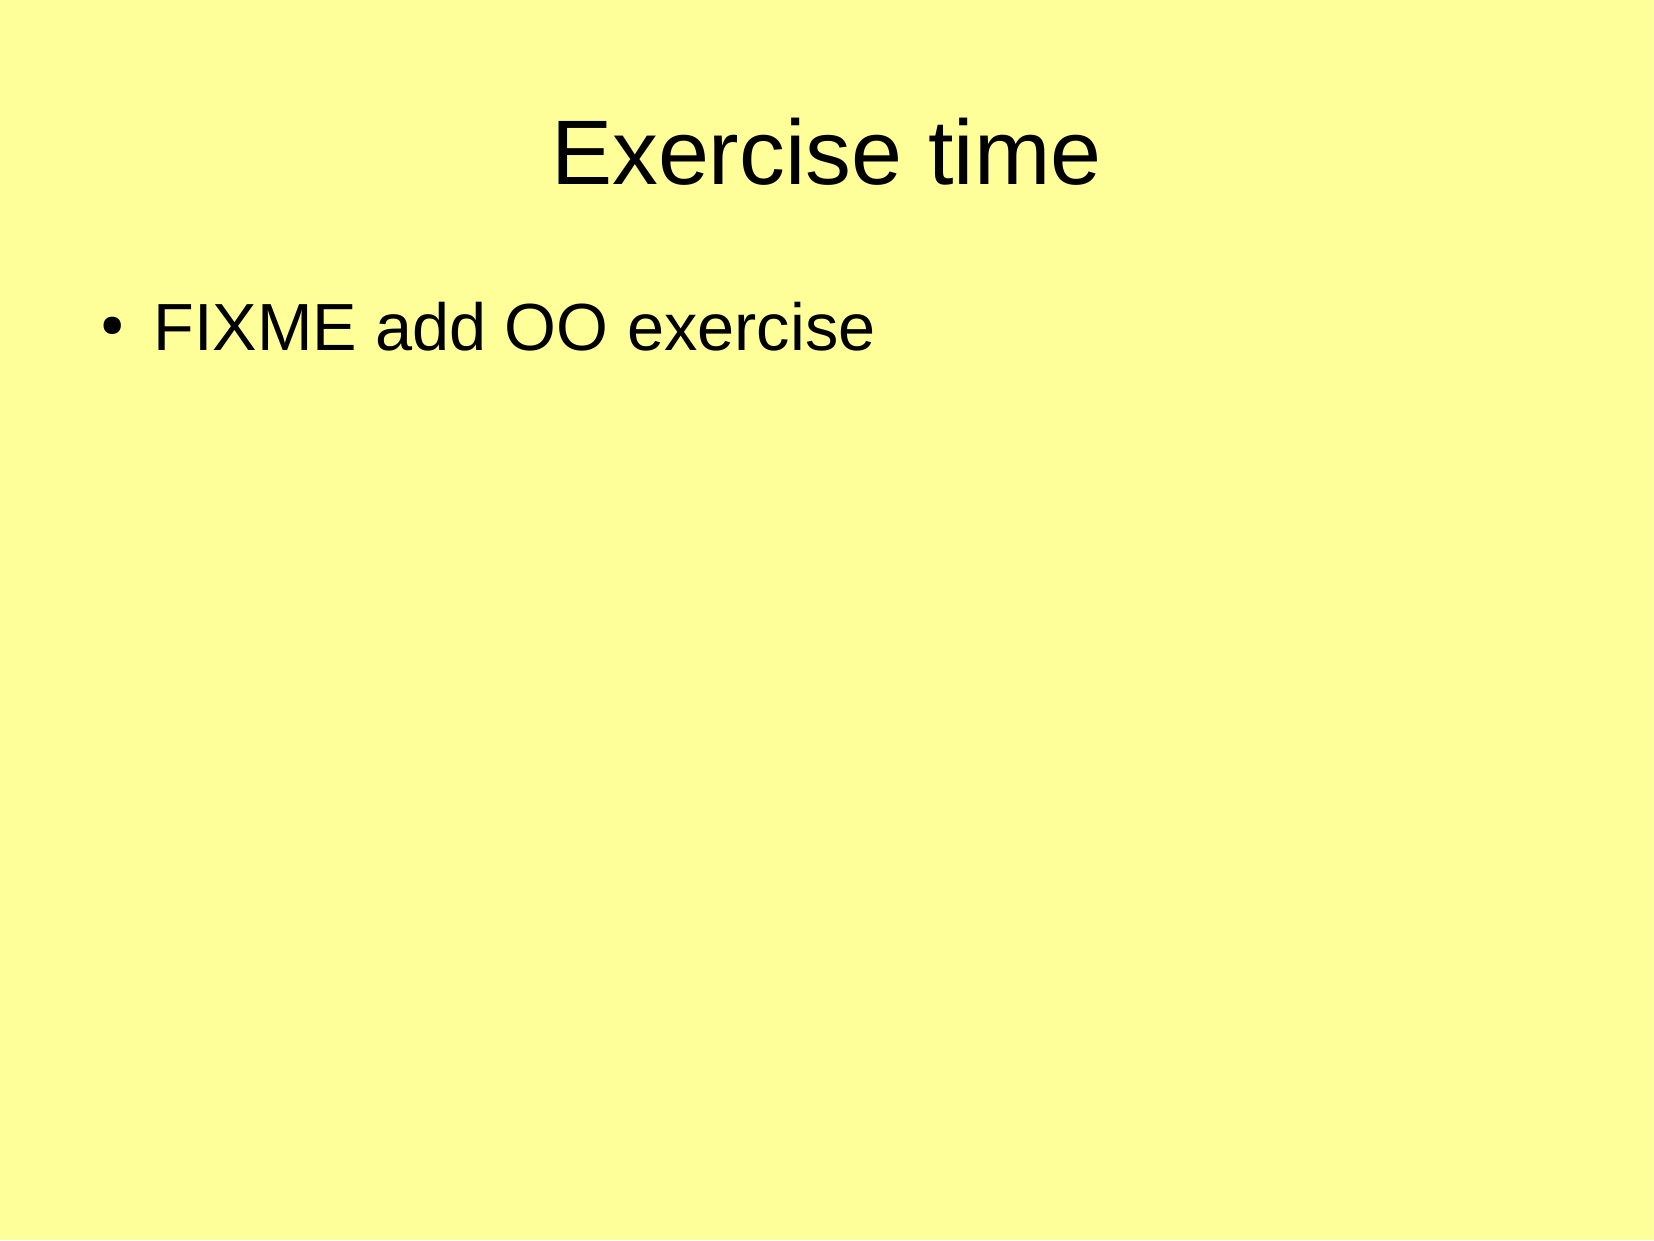

# Exercise time
FIXME add OO exercise